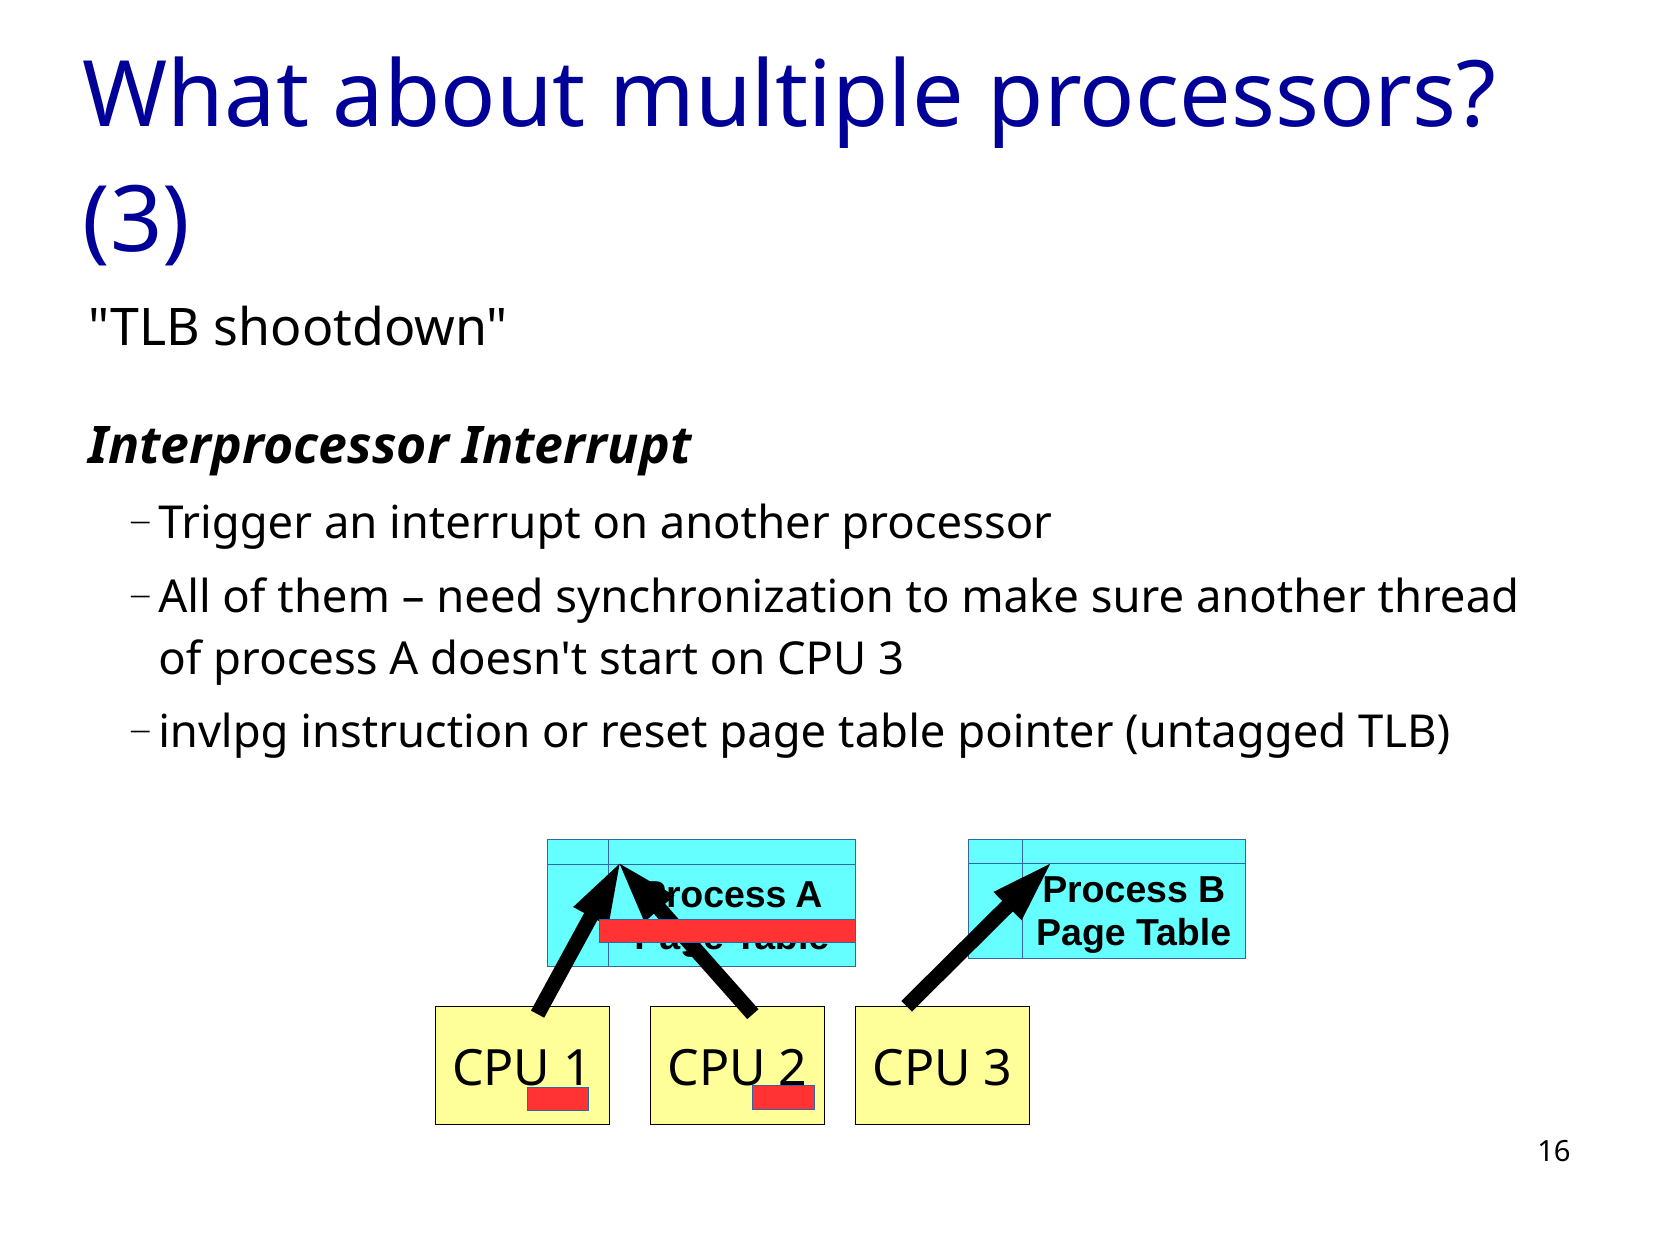

# What about multiple processors? (3)
"TLB shootdown"
Interprocessor Interrupt
Trigger an interrupt on another processor
All of them – need synchronization to make sure another thread of process A doesn't start on CPU 3
invlpg instruction or reset page table pointer (untagged TLB)
Process A
Page Table
Process B
Page Table
CPU 1
CPU 2
CPU 3
16